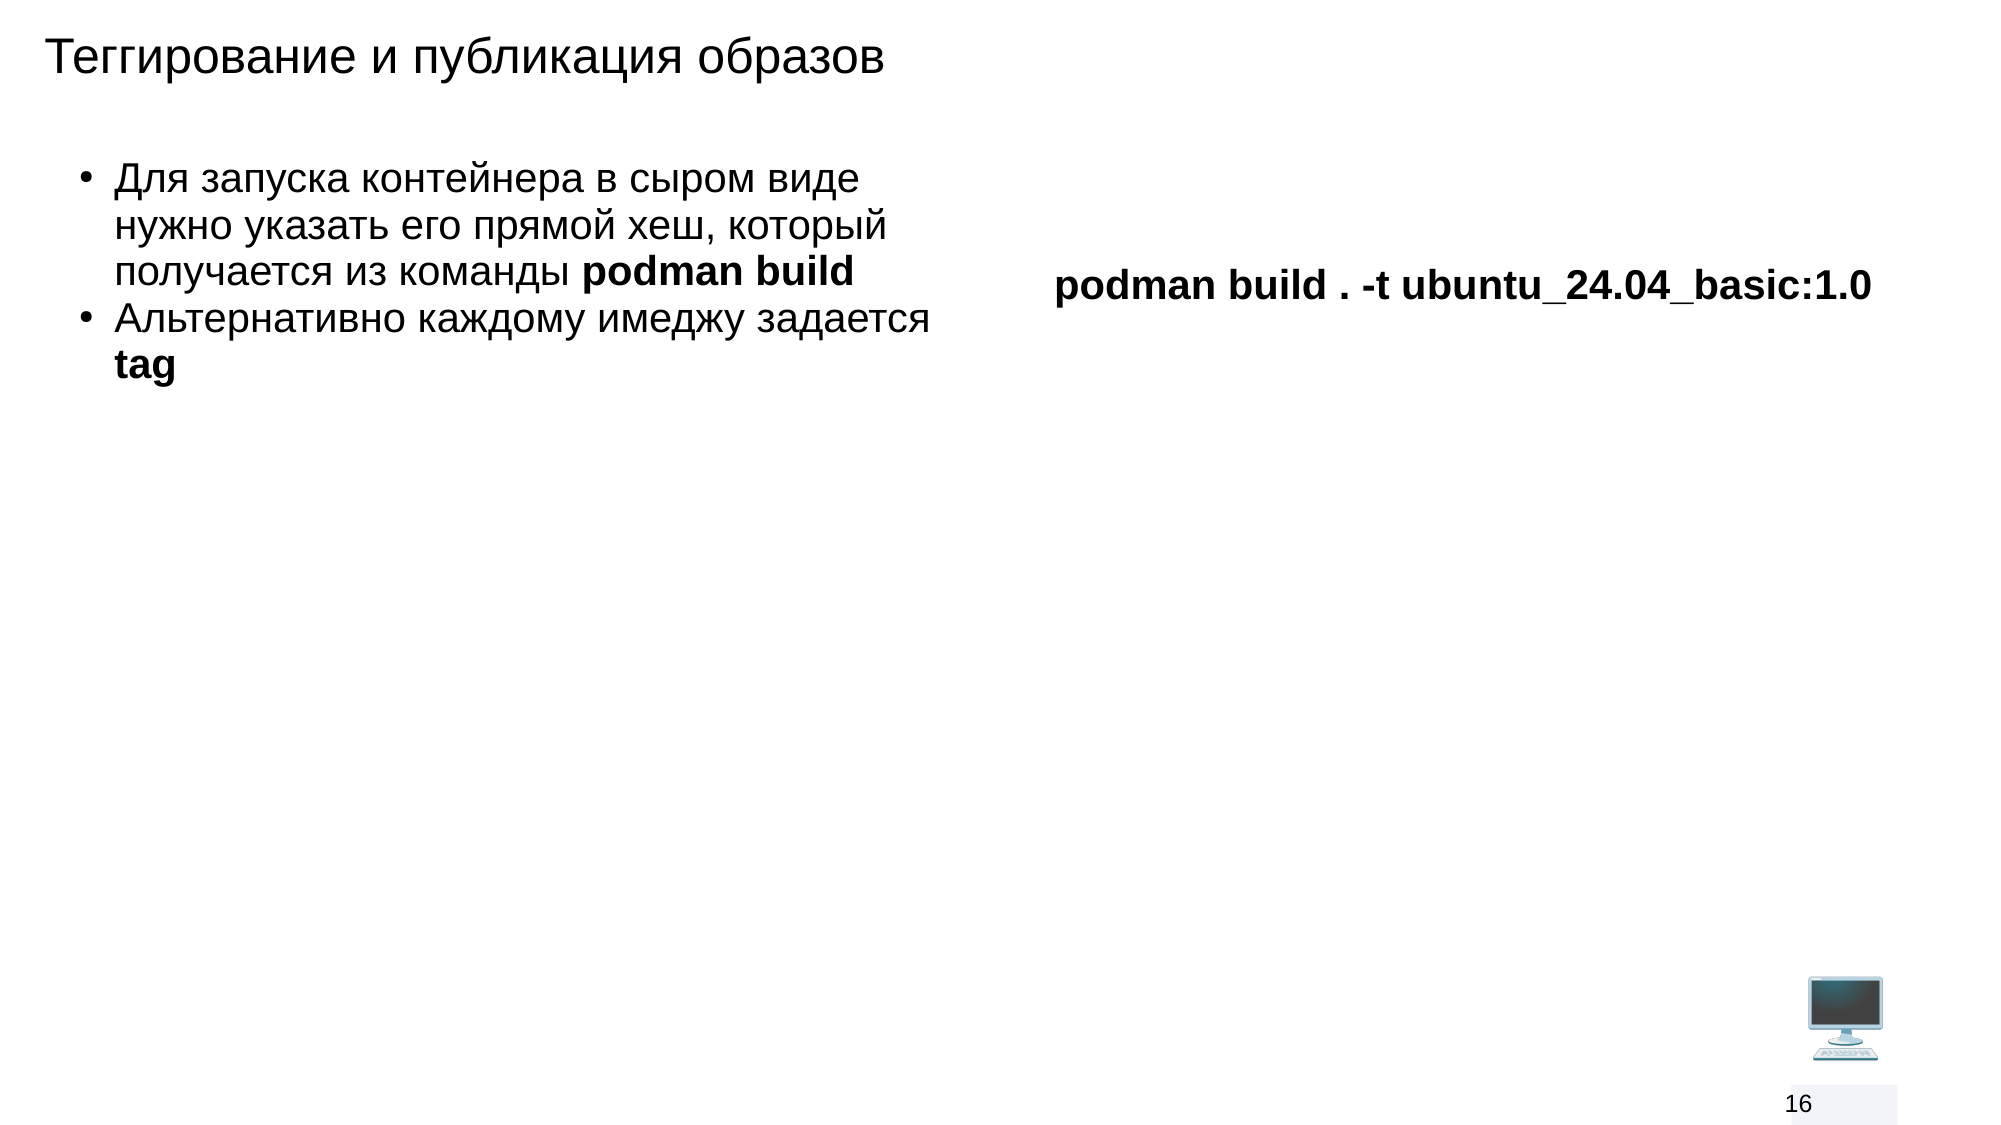

Теггирование и публикация образов
Для запуска контейнера в сыром виде нужно указать его прямой хеш, который получается из команды podman build
Альтернативно каждому имеджу задается tag
podman build . -t ubuntu_24.04_basic:1.0